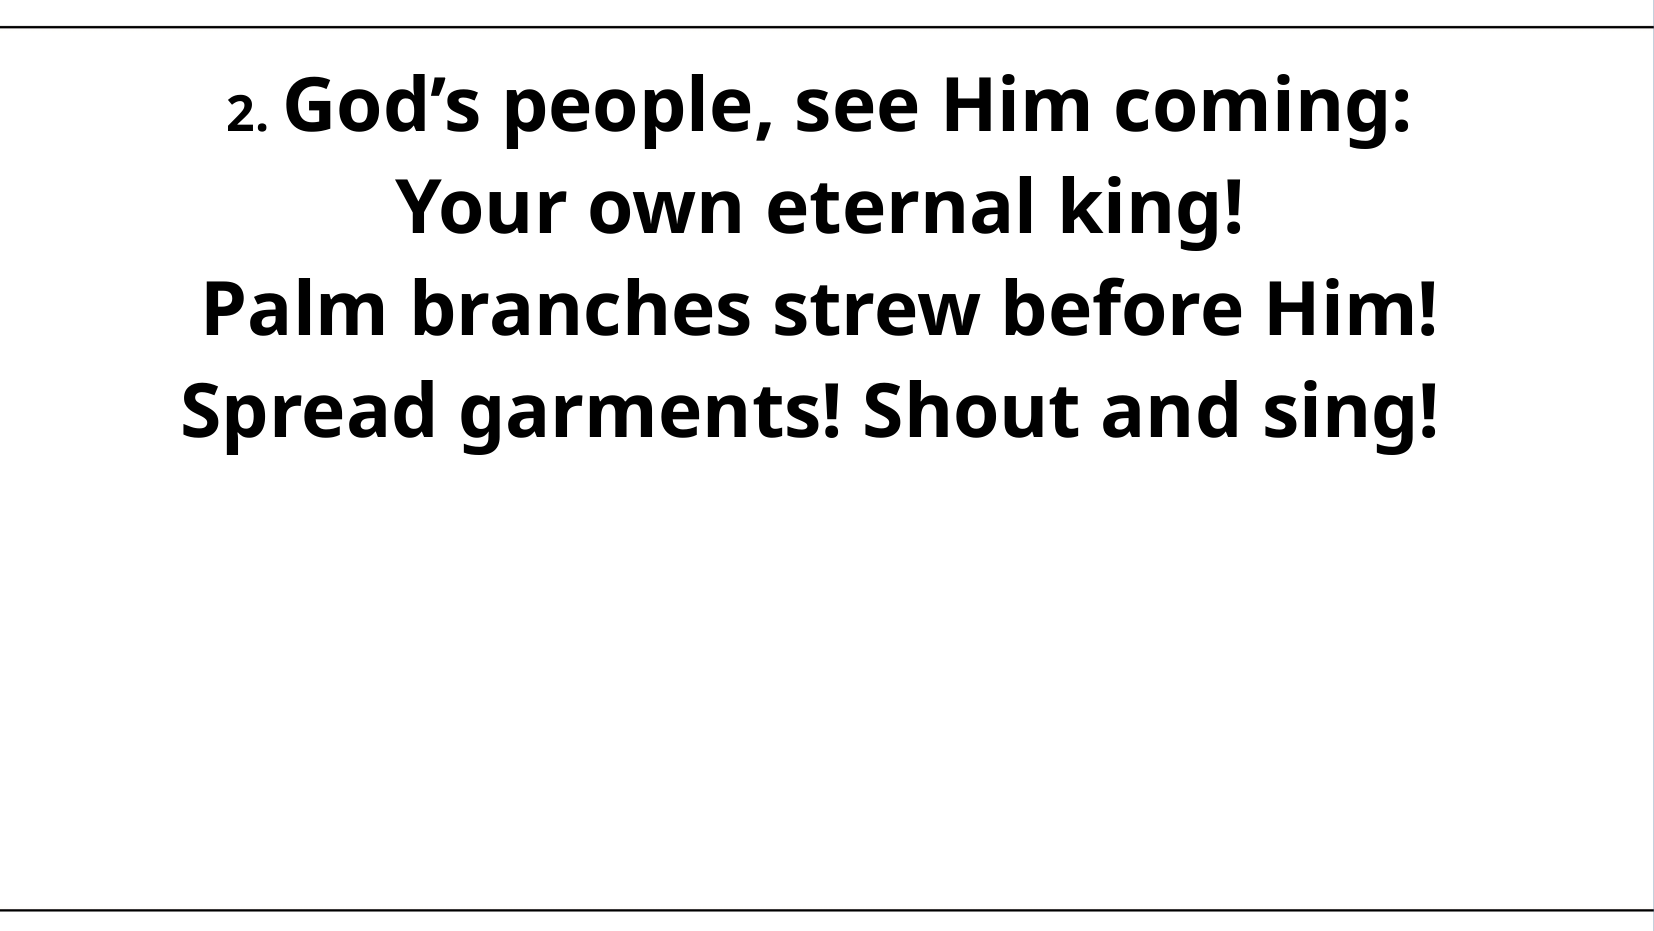

2. God’s people, see Him coming:
Your own eternal king!
Palm branches strew before Him!
Spread garments! Shout and sing!